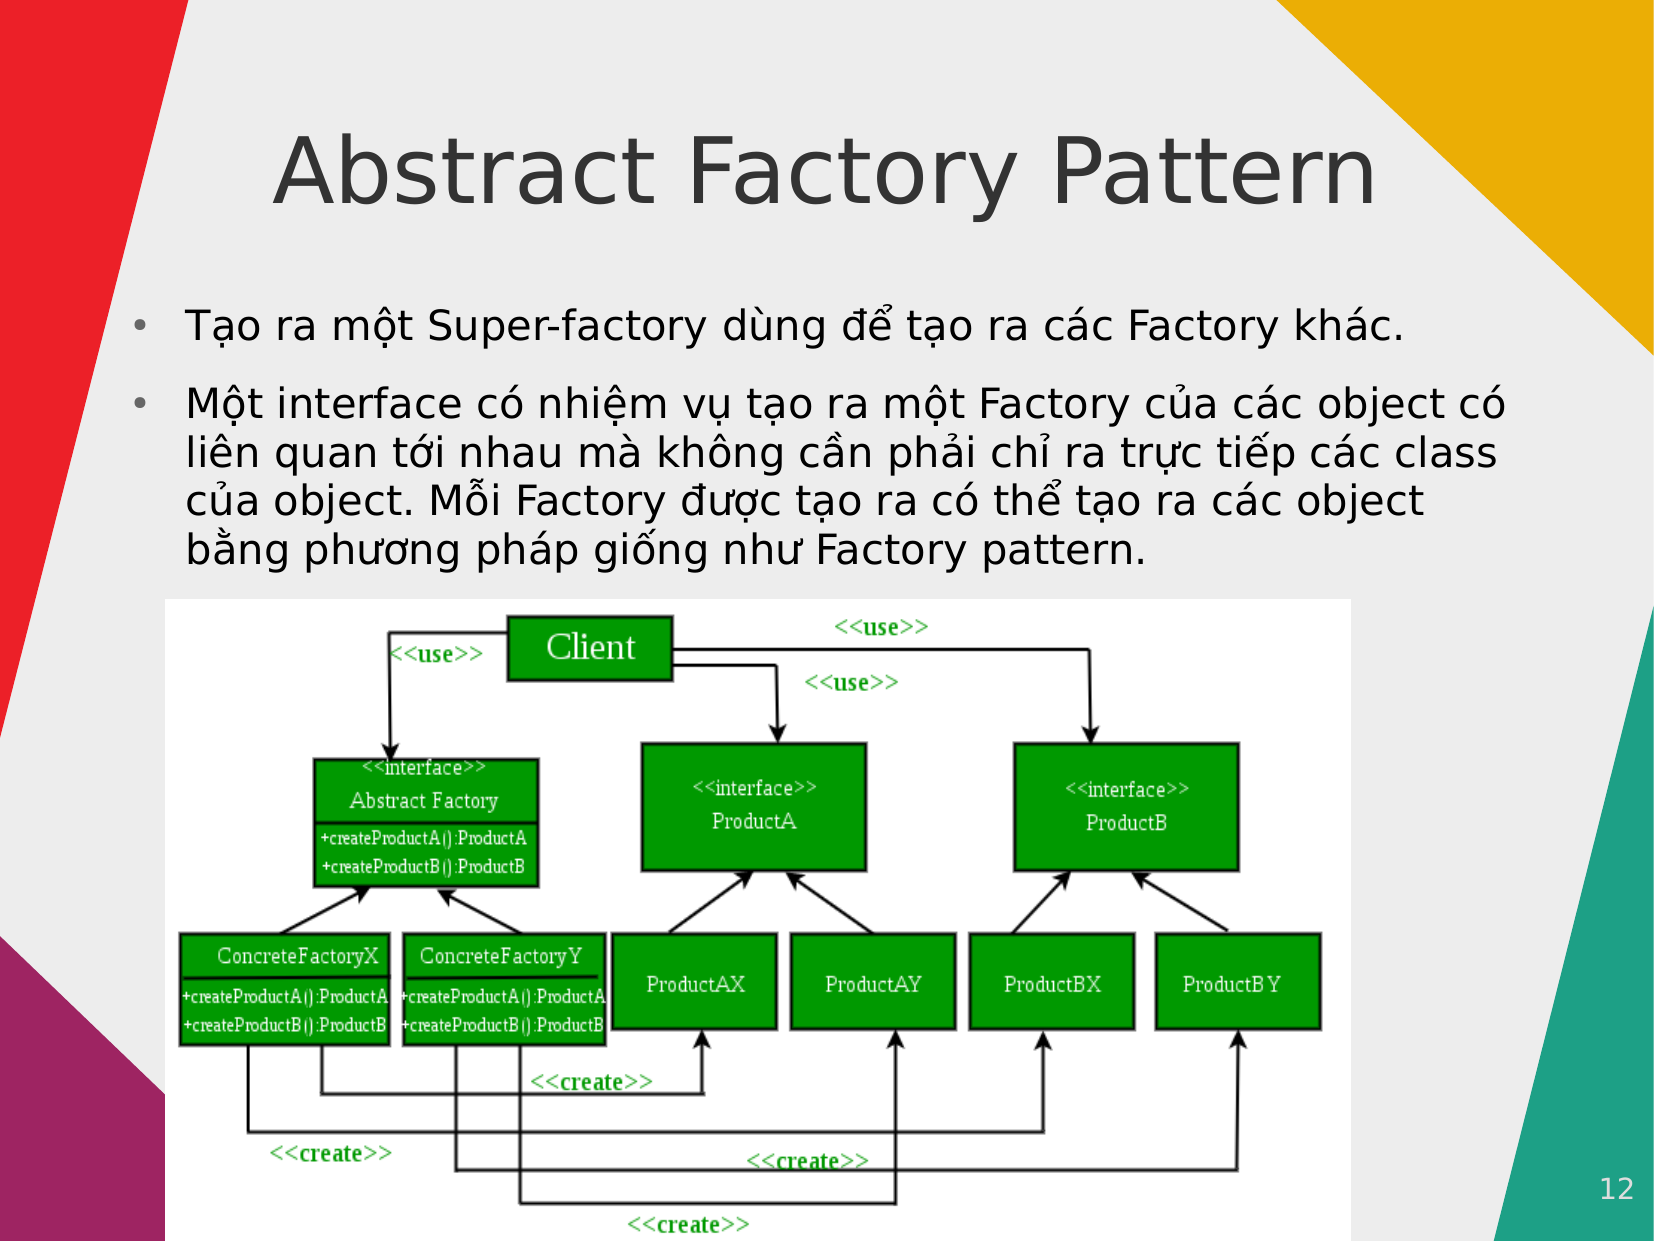

# Abstract Factory Pattern
Tạo ra một Super-factory dùng để tạo ra các Factory khác.
Một interface có nhiệm vụ tạo ra một Factory của các object có liên quan tới nhau mà không cần phải chỉ ra trực tiếp các class của object. Mỗi Factory được tạo ra có thể tạo ra các object bằng phương pháp giống như Factory pattern.
12